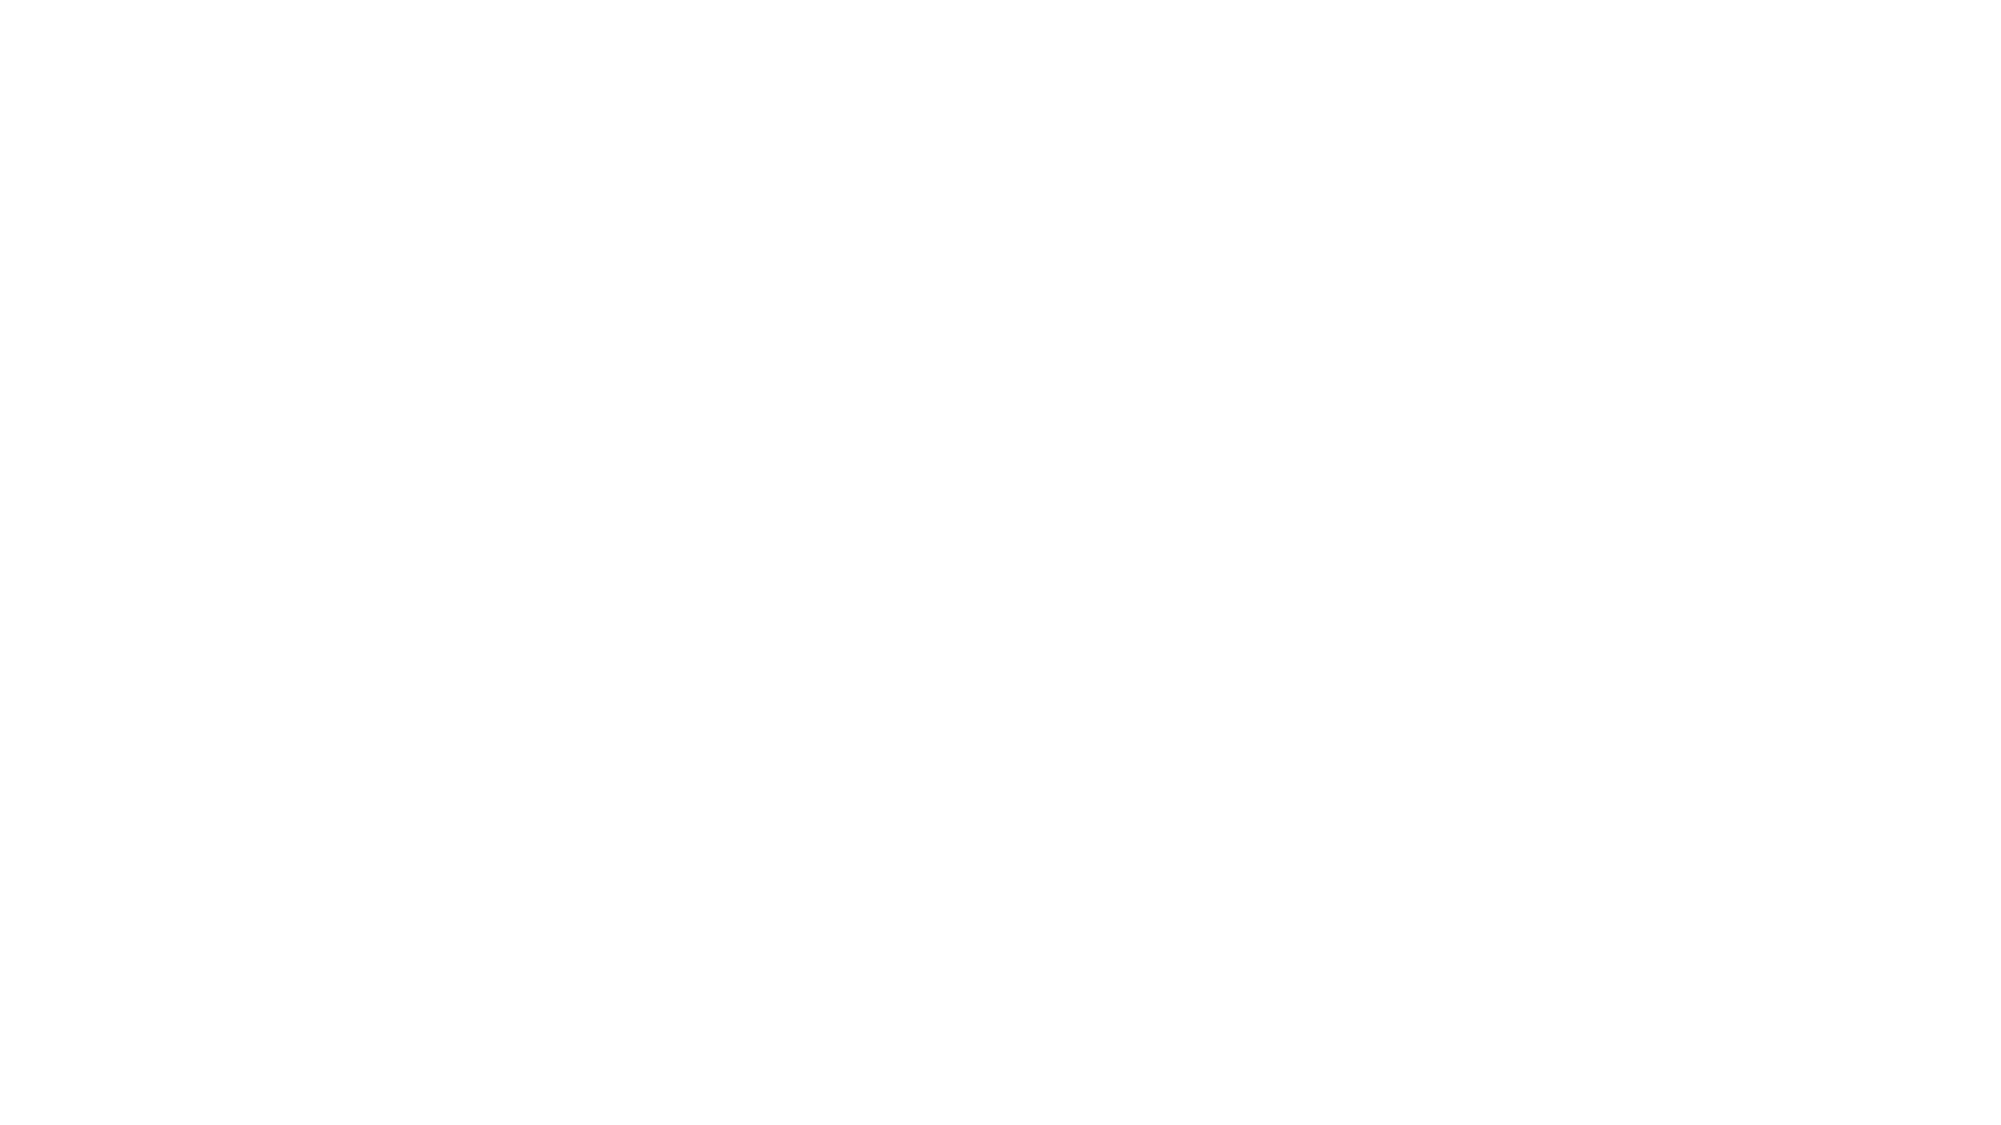

# Fraudulent and Suspicious Transactions Analysis
Detecting fraudulent transactions using Machine Learning and SQL-based analytics